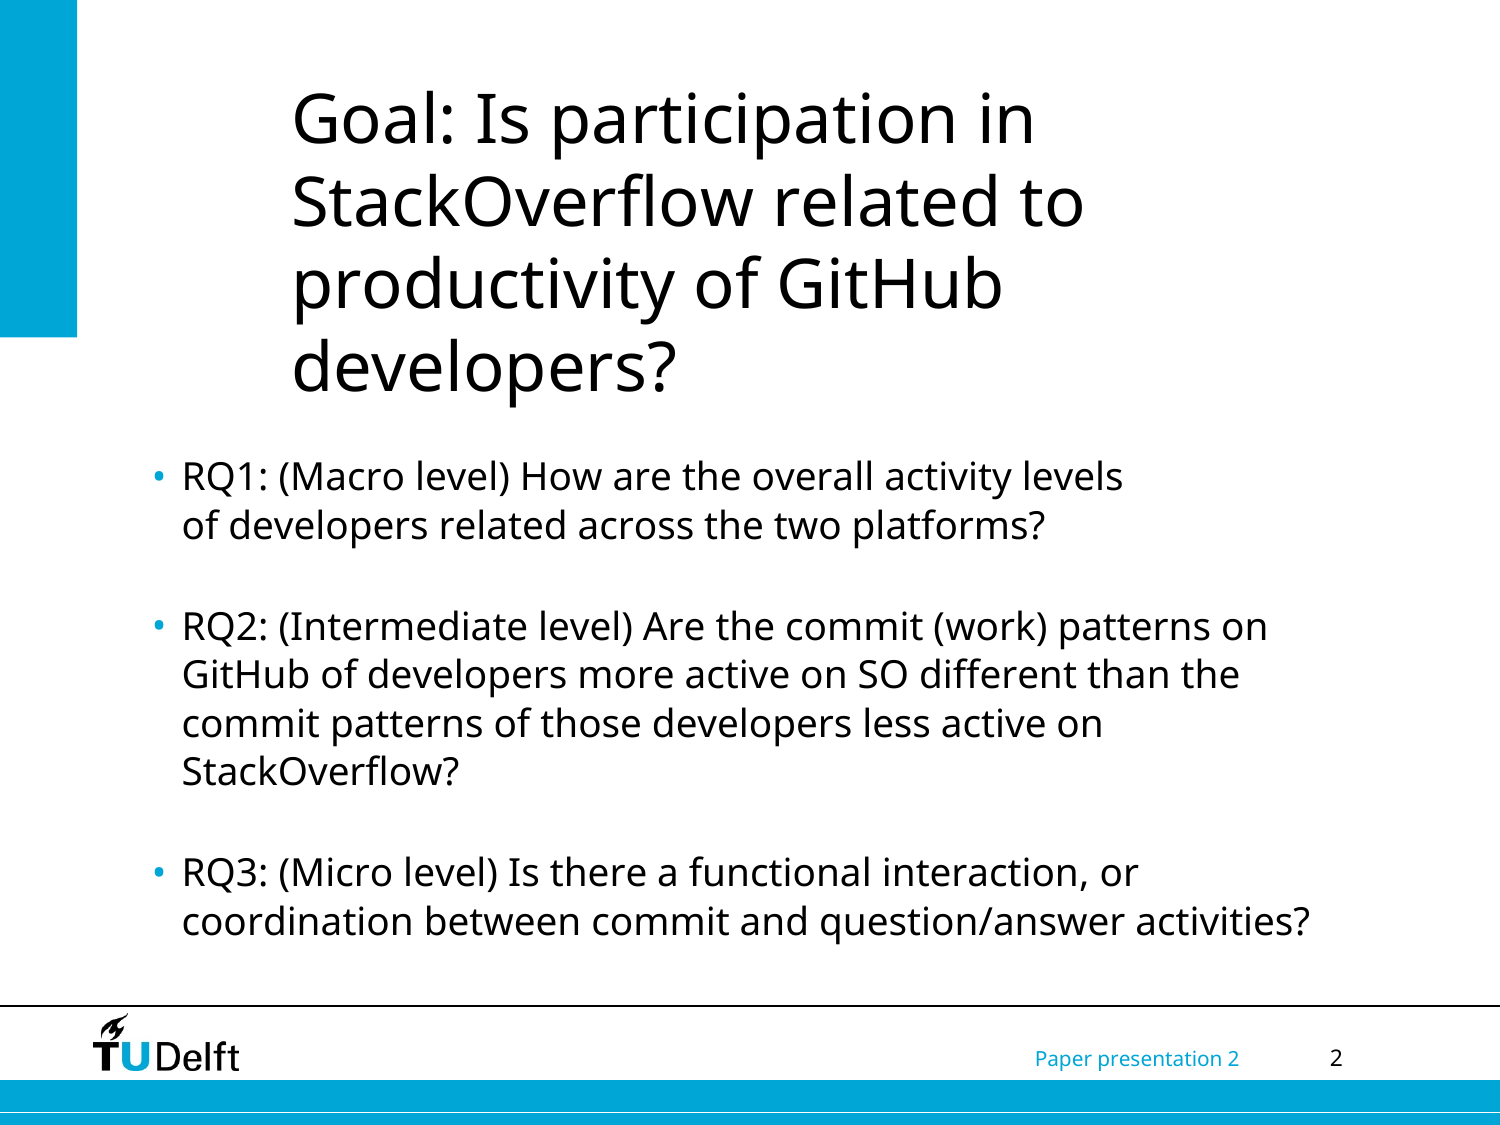

# Goal: Is participation in StackOverflow related to productivity of GitHub developers?
RQ1: (Macro level) How are the overall activity levels
of developers related across the two platforms?
RQ2: (Intermediate level) Are the commit (work) patterns on GitHub of developers more active on SO different than the commit patterns of those developers less active on StackOverflow?
RQ3: (Micro level) Is there a functional interaction, or coordination between commit and question/answer activities?